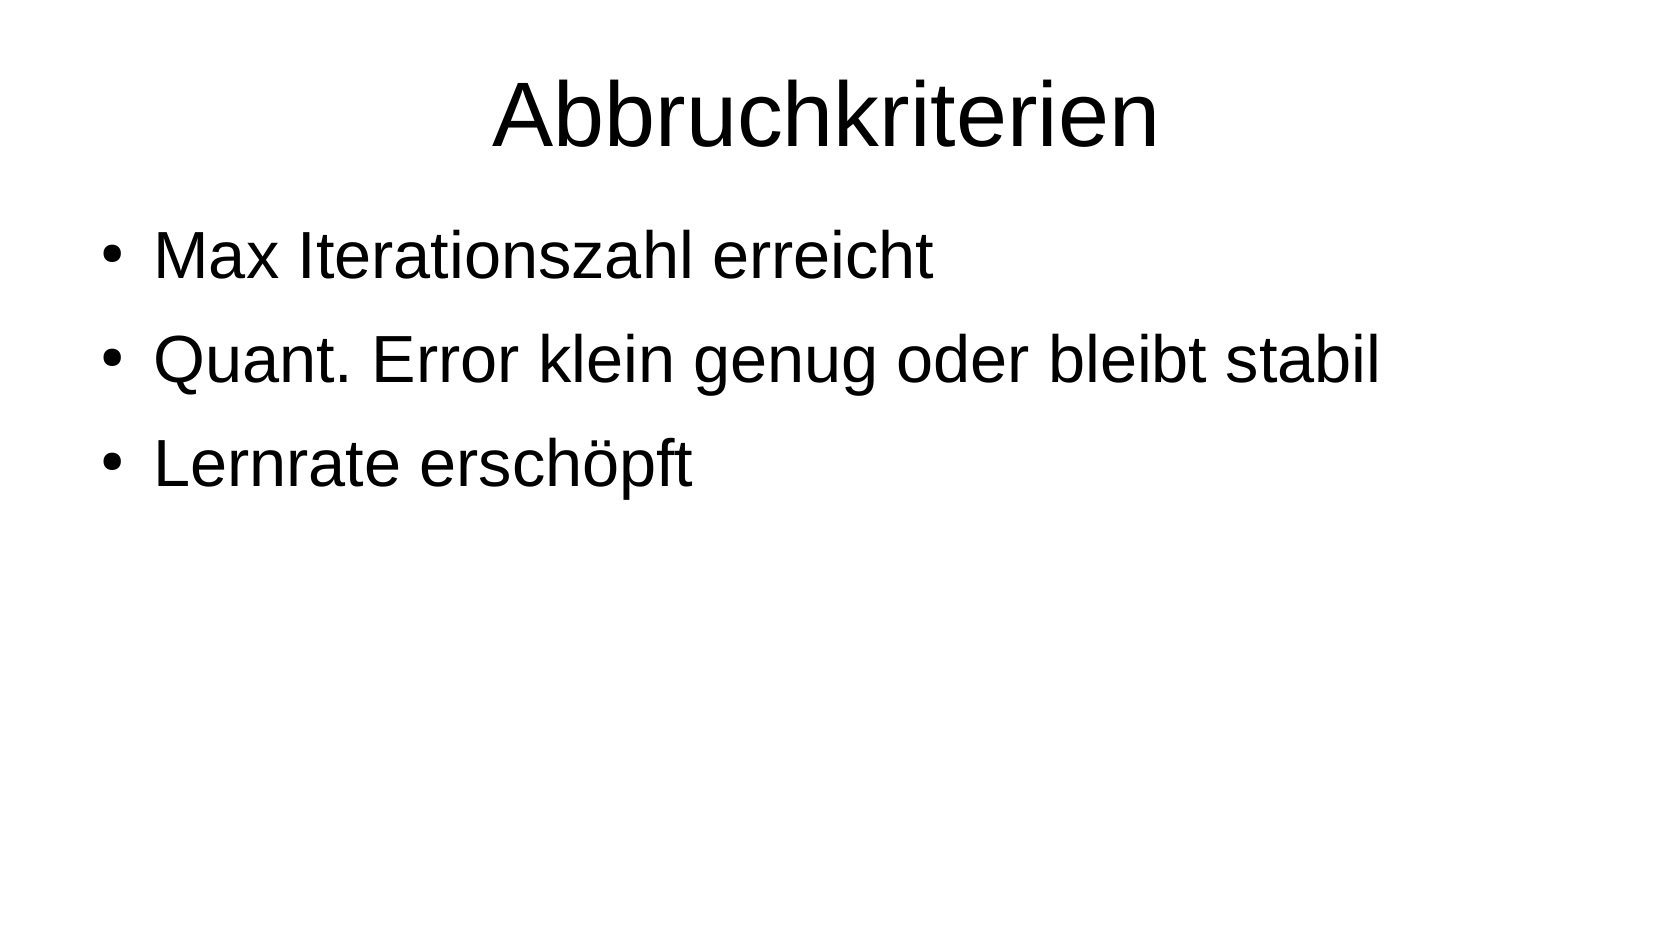

# Abbruchkriterien
Max Iterationszahl erreicht
Quant. Error klein genug oder bleibt stabil
Lernrate erschöpft